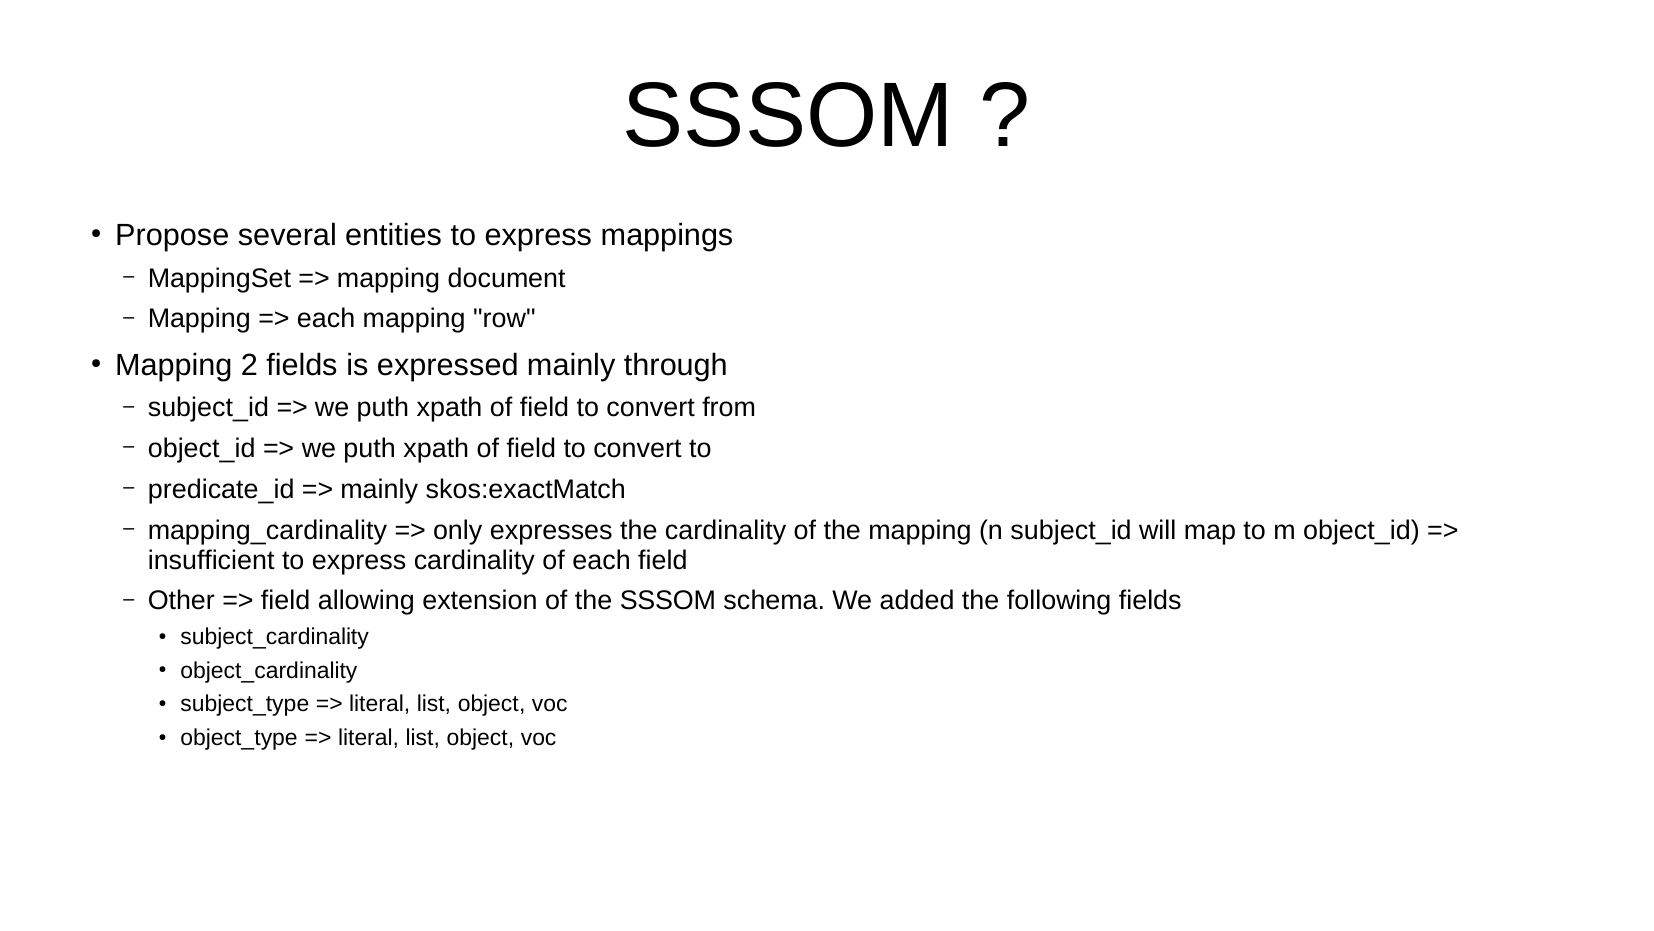

# SSSOM ?
Propose several entities to express mappings
MappingSet => mapping document
Mapping => each mapping "row"
Mapping 2 fields is expressed mainly through
subject_id => we puth xpath of field to convert from
object_id => we puth xpath of field to convert to
predicate_id => mainly skos:exactMatch
mapping_cardinality => only expresses the cardinality of the mapping (n subject_id will map to m object_id) => insufficient to express cardinality of each field
Other => field allowing extension of the SSSOM schema. We added the following fields
subject_cardinality
object_cardinality
subject_type => literal, list, object, voc
object_type => literal, list, object, voc